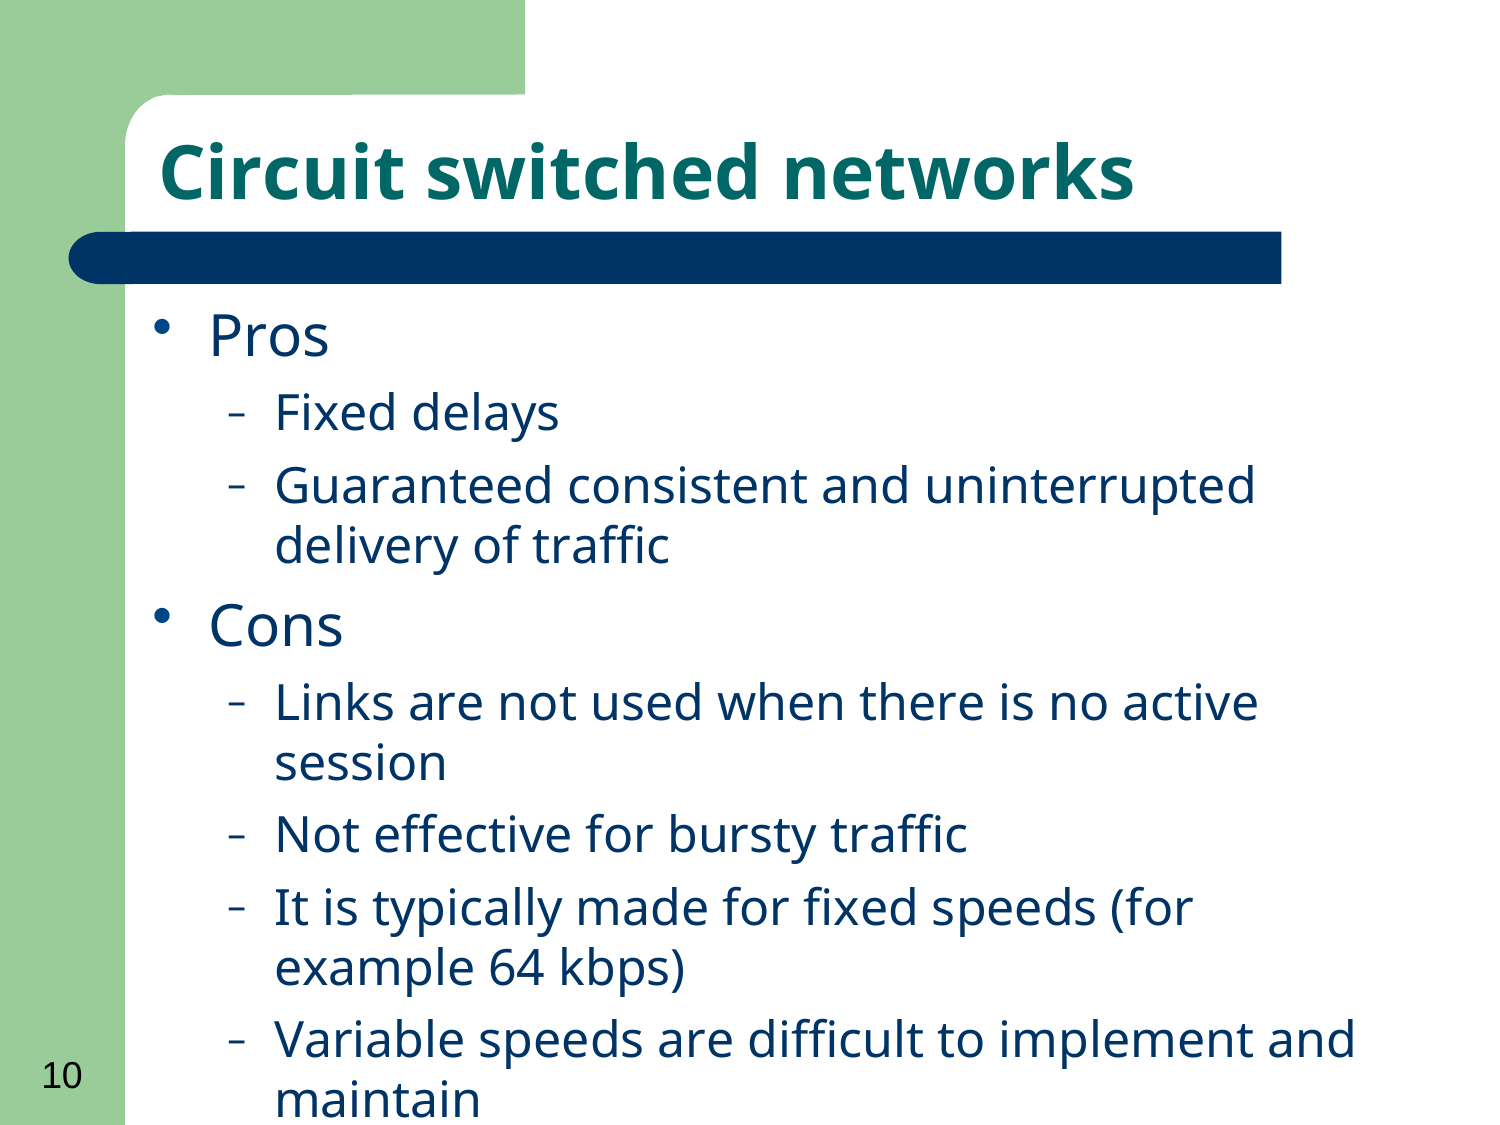

# Circuit switched networks
Pros
Fixed delays
Guaranteed consistent and uninterrupted delivery of traffic
Cons
Links are not used when there is no active session
Not effective for bursty traffic
It is typically made for fixed speeds (for example 64 kbps)
Variable speeds are difficult to implement and maintain
10